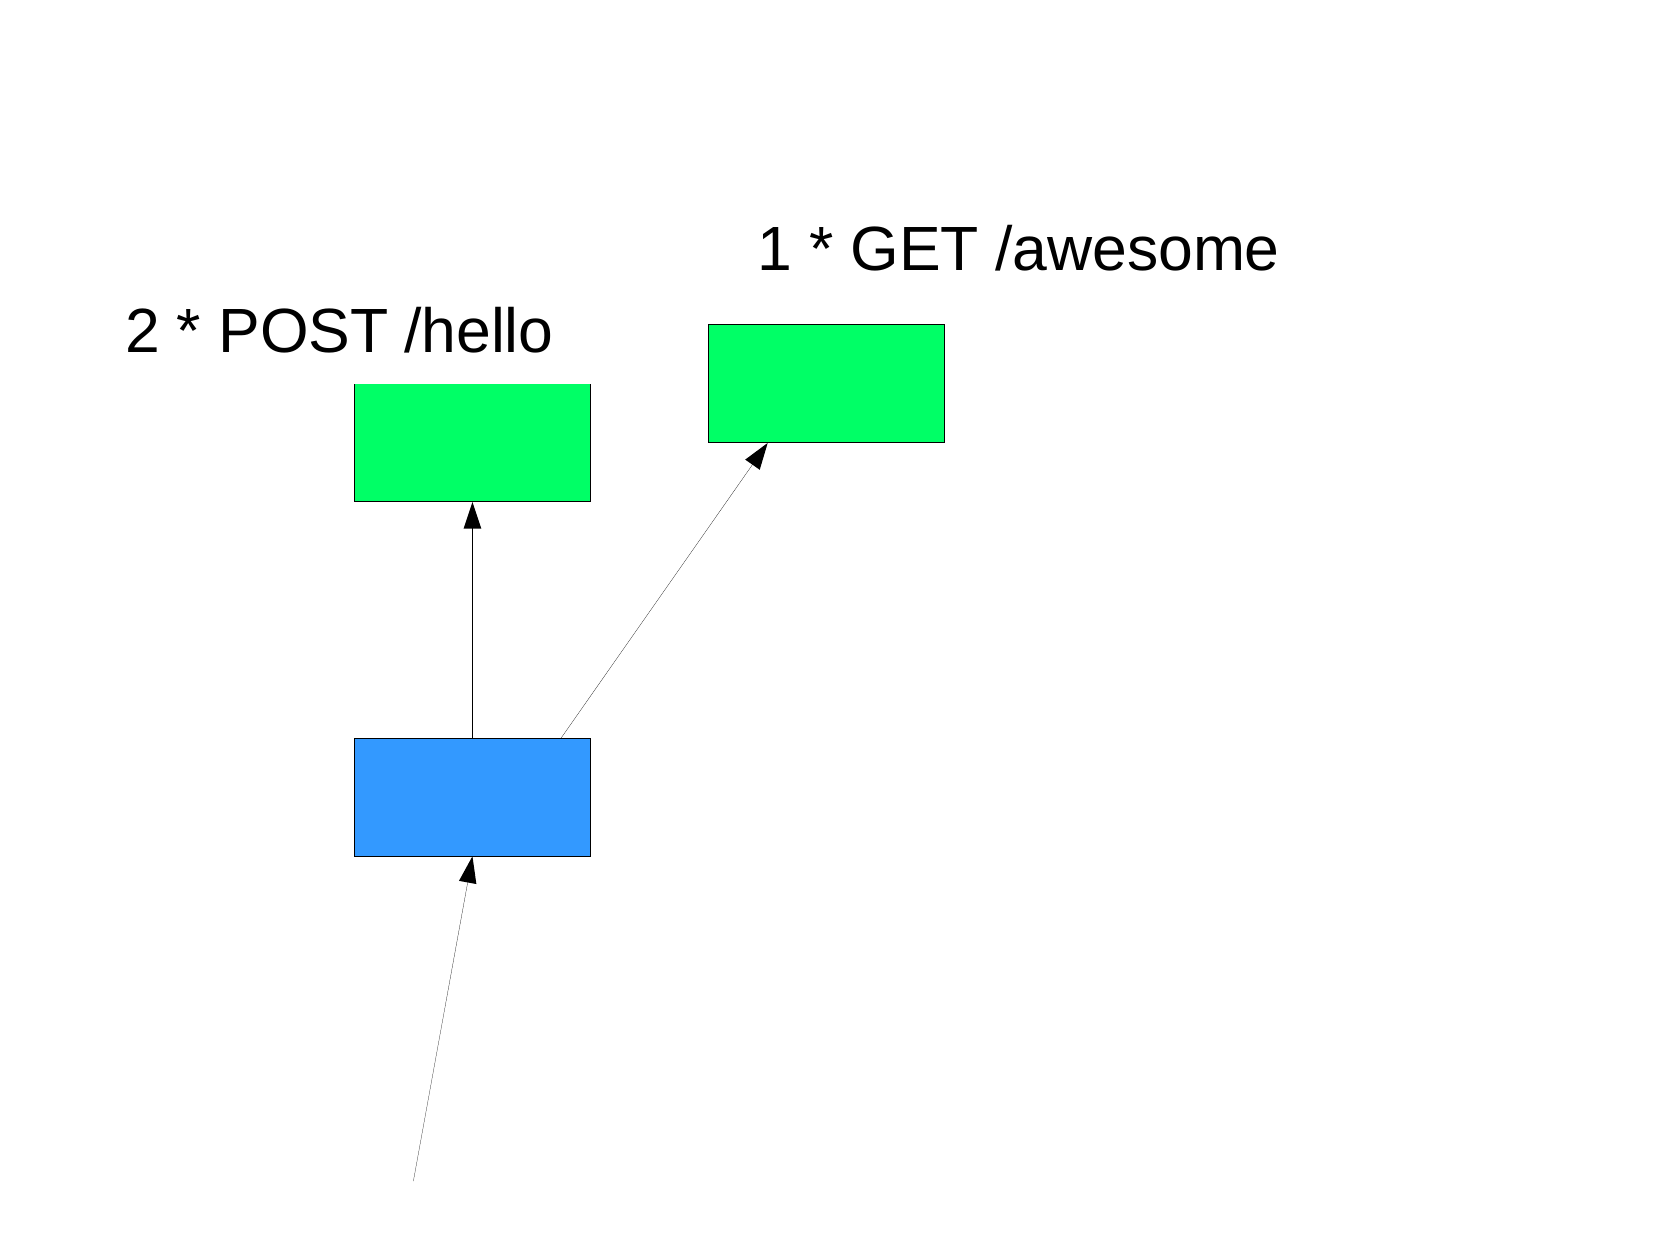

1 * GET /awesome
2 * POST /hello